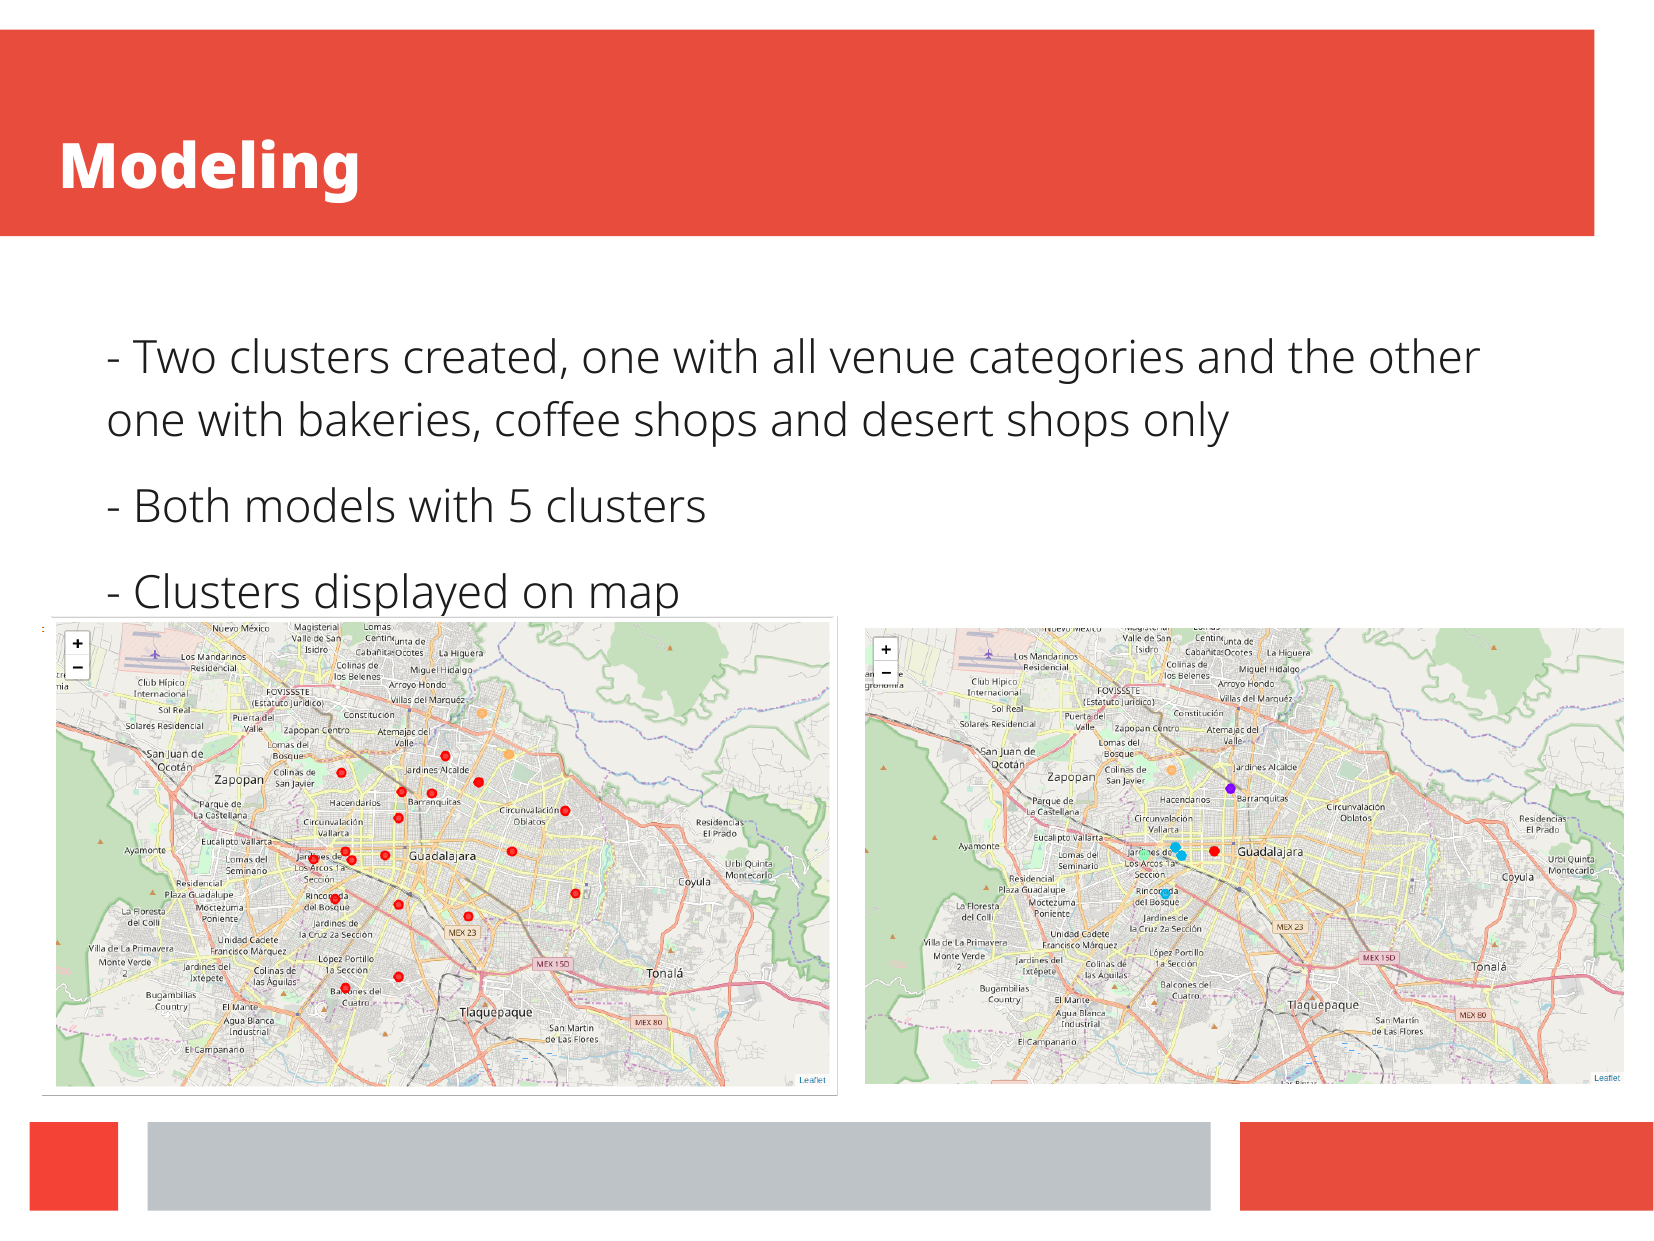

# Modeling
- Two clusters created, one with all venue categories and the other one with bakeries, coffee shops and desert shops only
- Both models with 5 clusters
- Clusters displayed on map